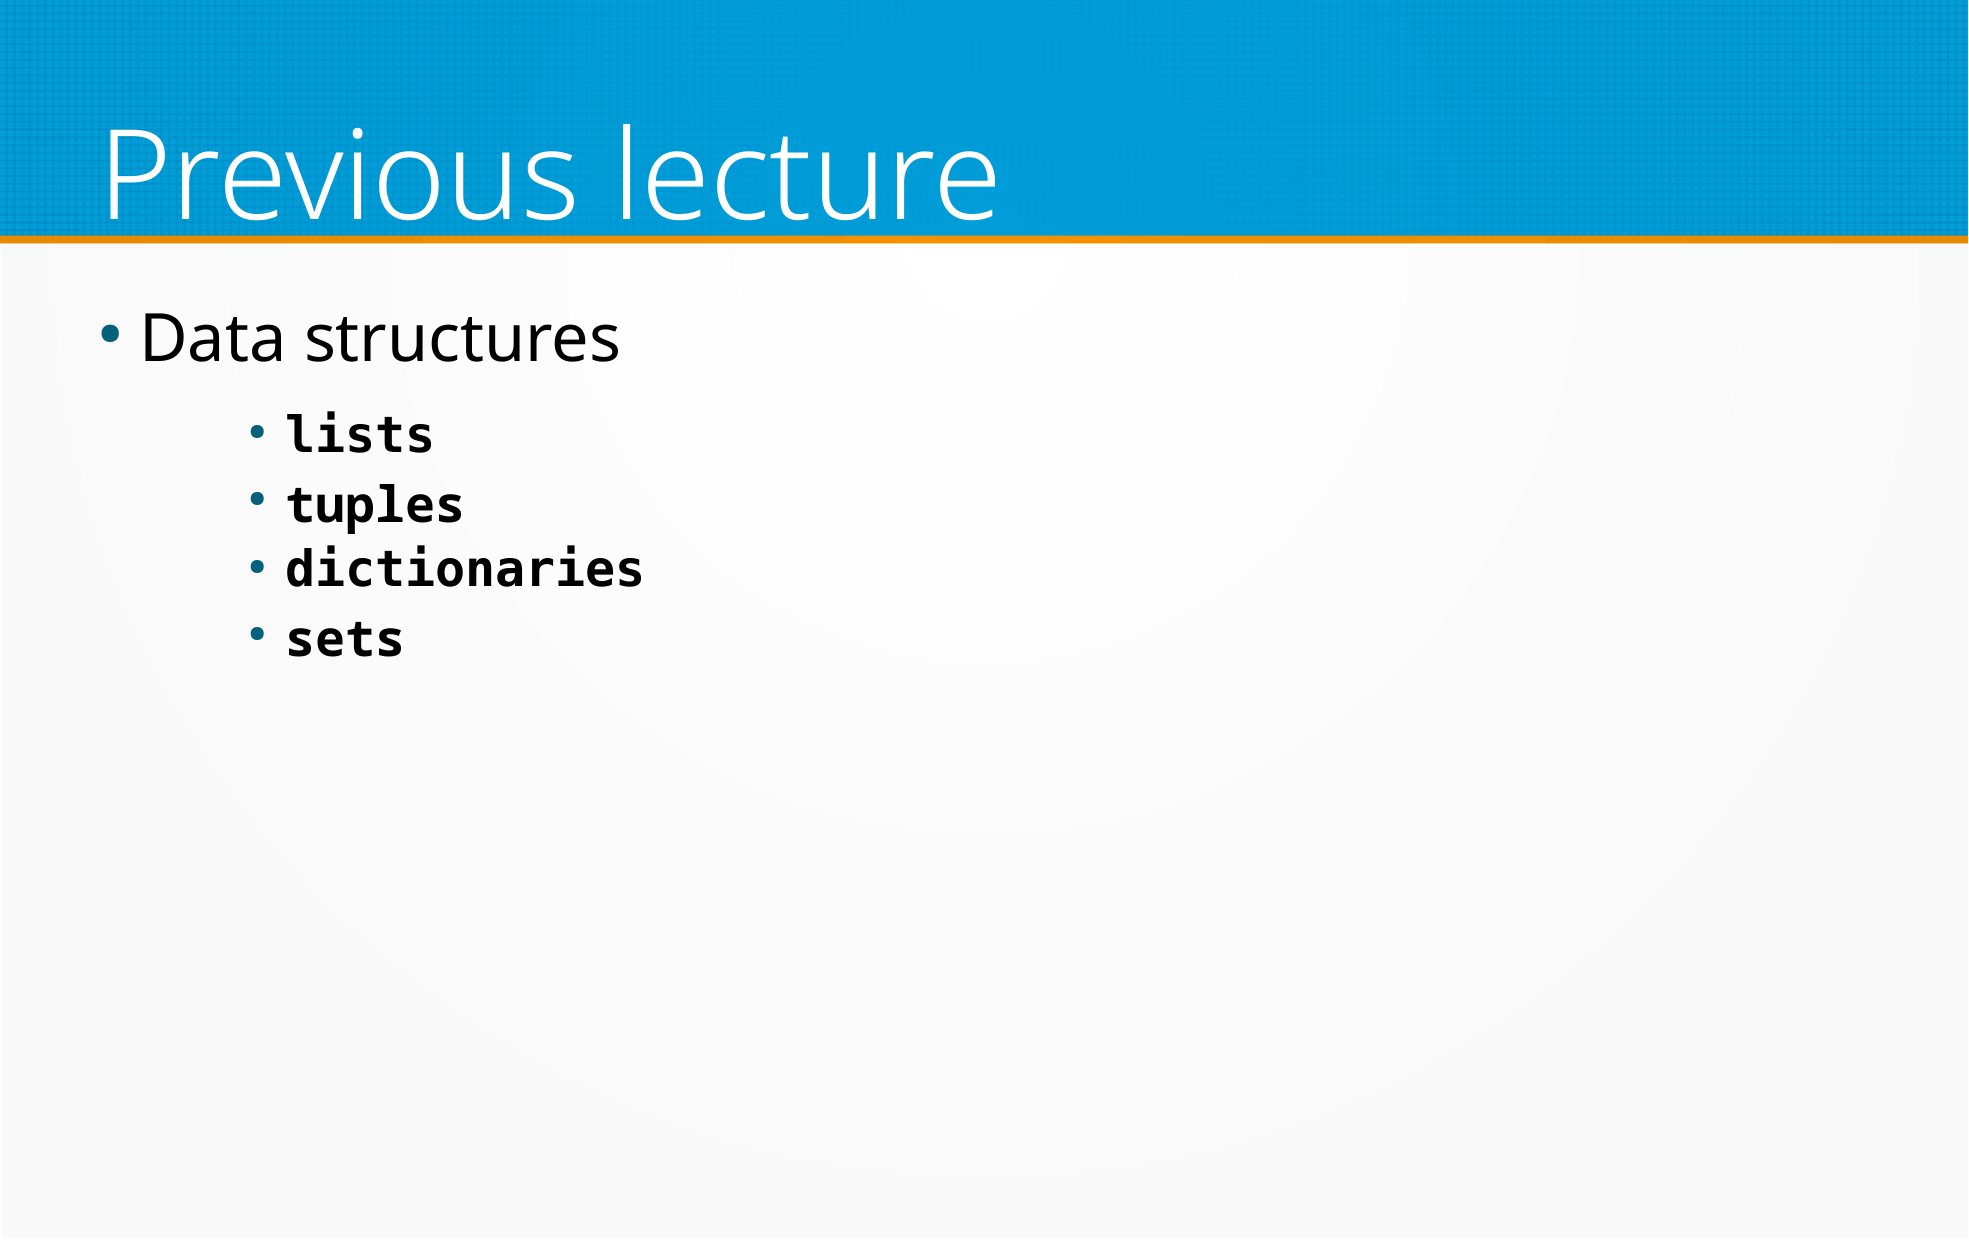

# Previous lecture
 Data structures
lists
tuples
dictionaries
sets